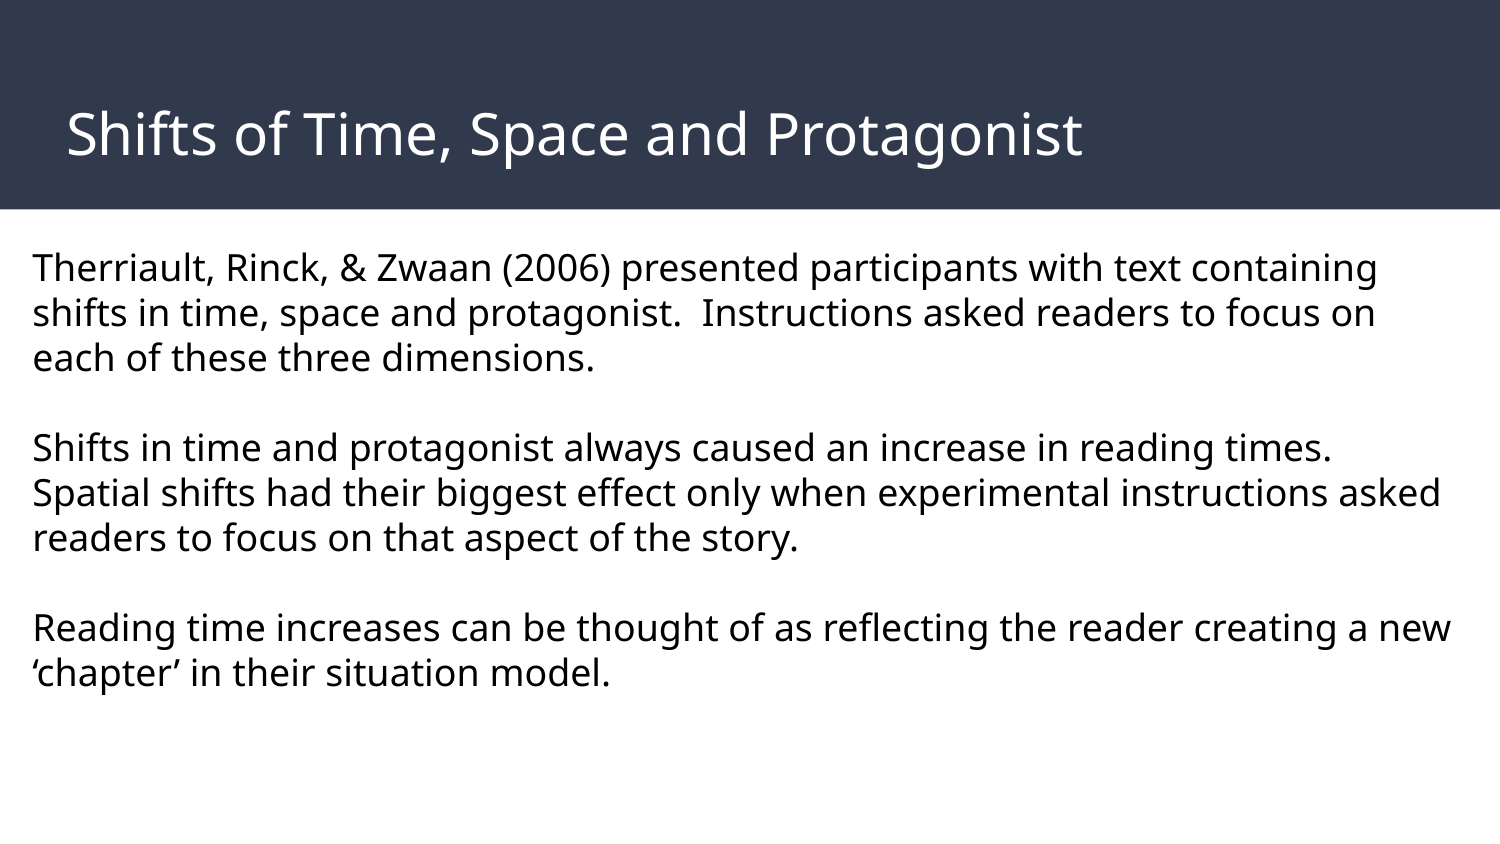

# Shifts of Time, Space and Protagonist
Therriault, Rinck, & Zwaan (2006) presented participants with text containing shifts in time, space and protagonist. Instructions asked readers to focus on each of these three dimensions.
Shifts in time and protagonist always caused an increase in reading times. Spatial shifts had their biggest effect only when experimental instructions asked readers to focus on that aspect of the story.
Reading time increases can be thought of as reflecting the reader creating a new ‘chapter’ in their situation model.